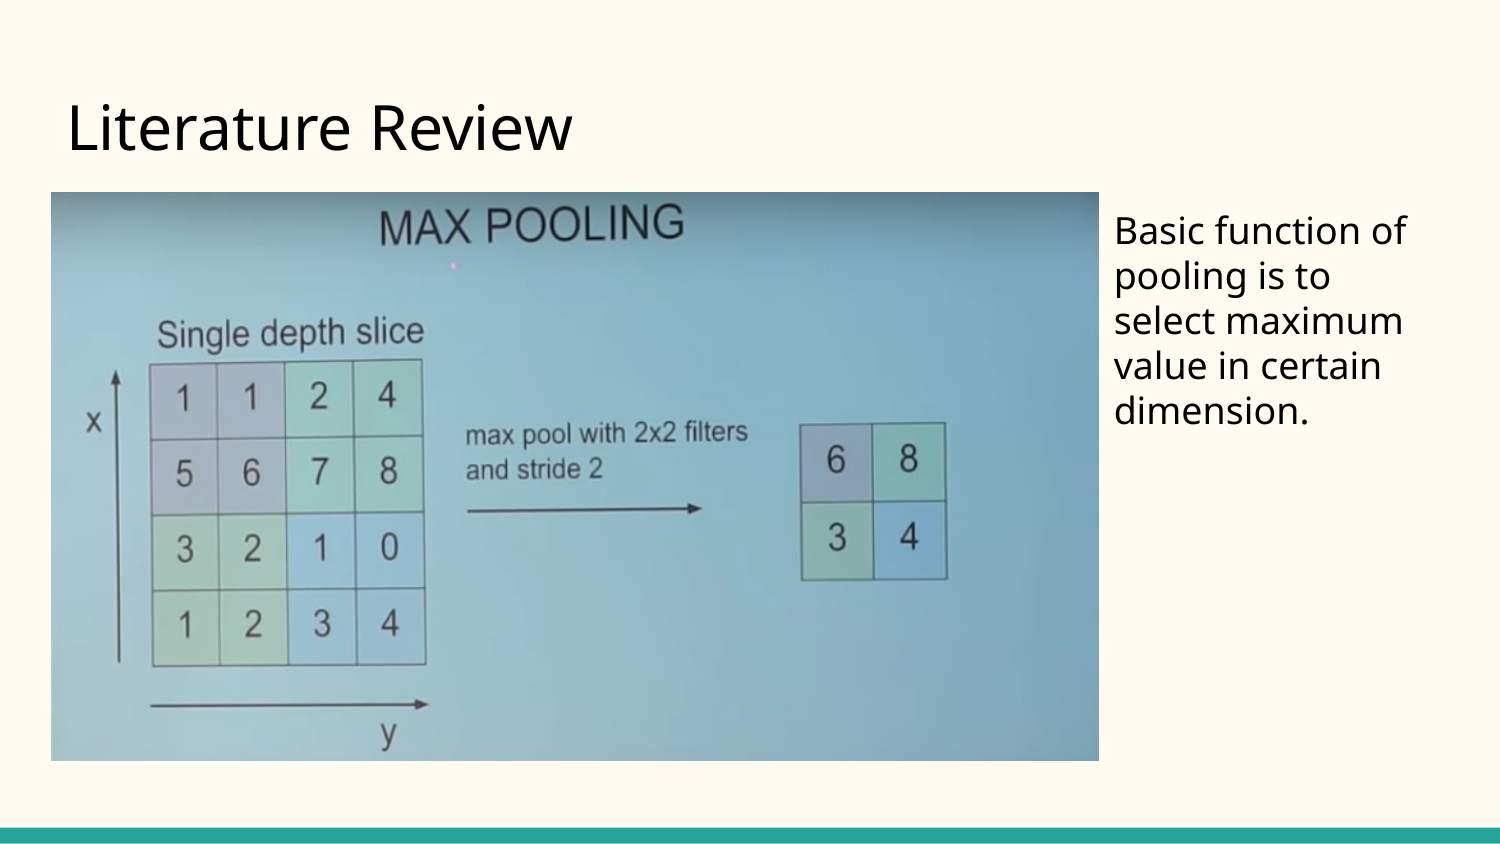

# Literature Review
Basic function of pooling is to select maximum value in certain dimension.